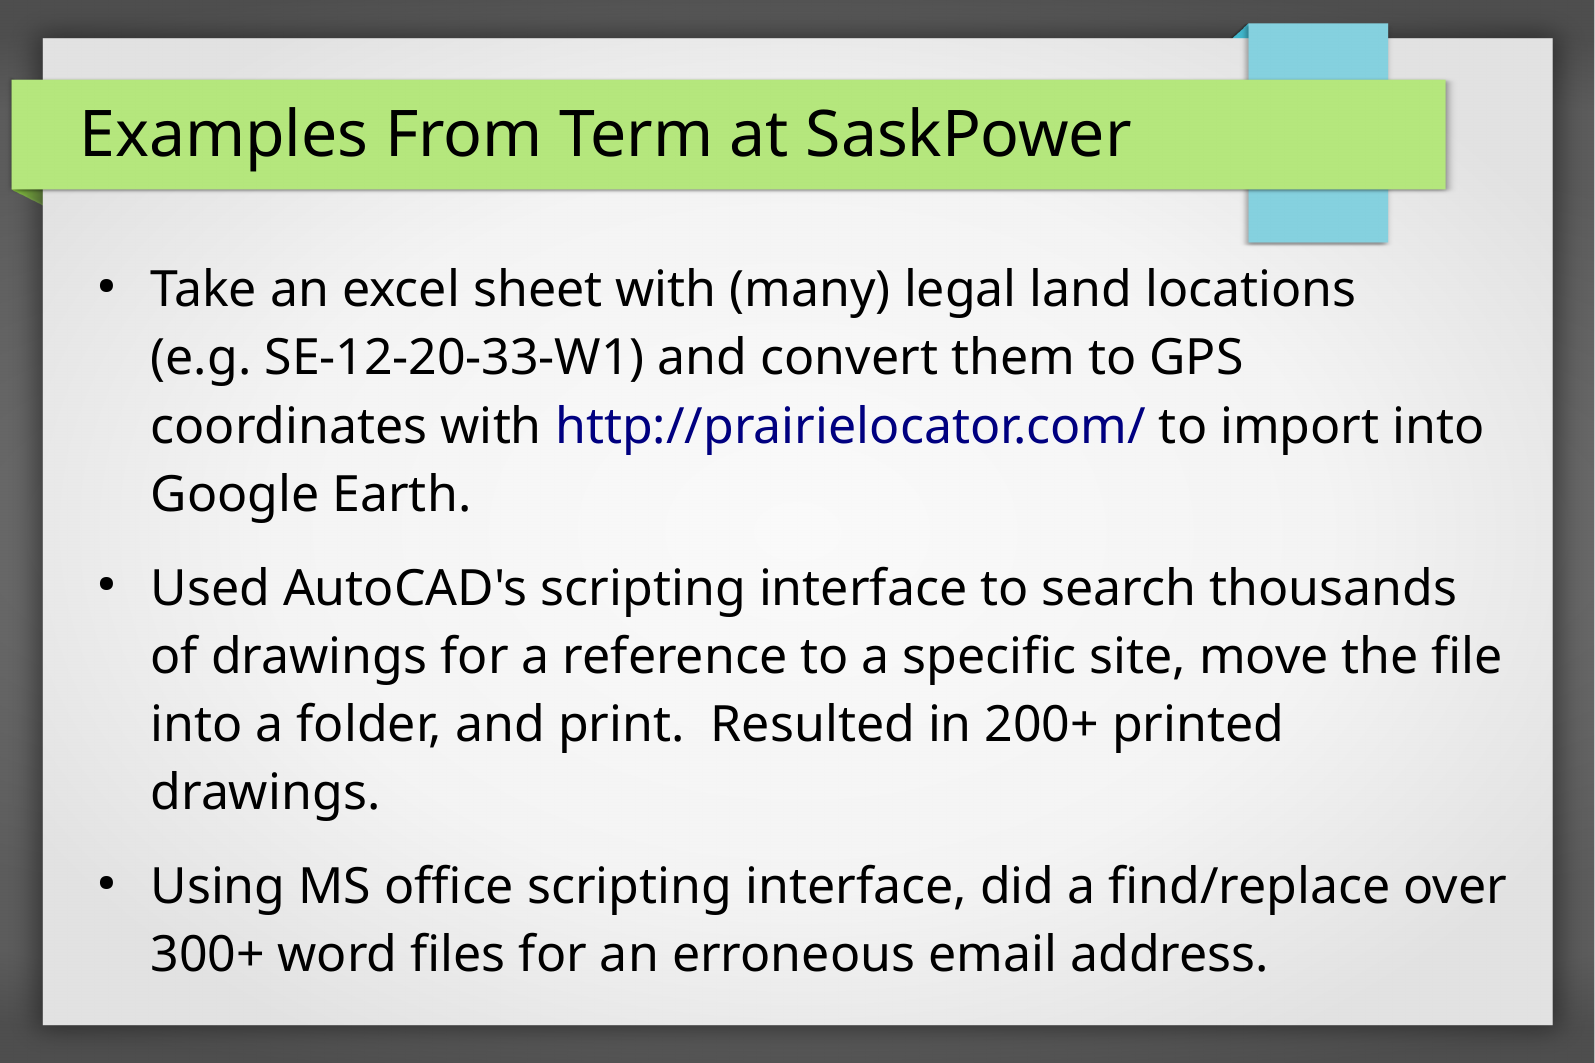

# Examples From Term at SaskPower
Take an excel sheet with (many) legal land locations (e.g. SE-12-20-33-W1) and convert them to GPS coordinates with http://prairielocator.com/ to import into Google Earth.
Used AutoCAD's scripting interface to search thousands of drawings for a reference to a specific site, move the file into a folder, and print. Resulted in 200+ printed drawings.
Using MS office scripting interface, did a find/replace over 300+ word files for an erroneous email address.